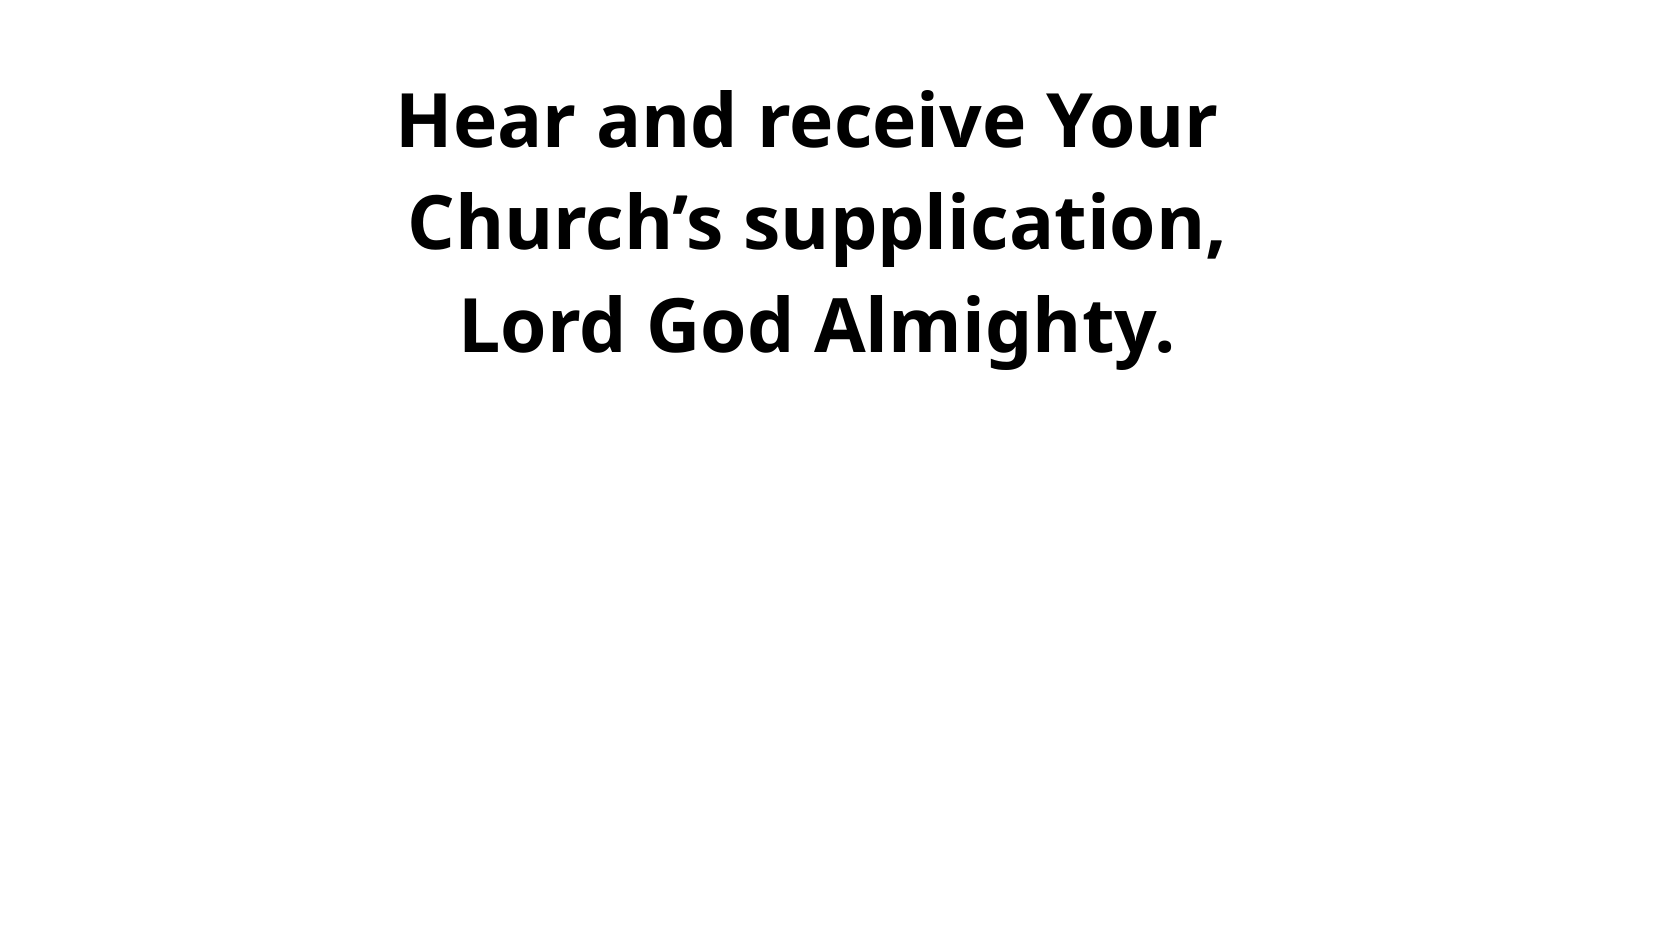

Hear and receive Your
Church’s supplication,
Lord God Almighty.